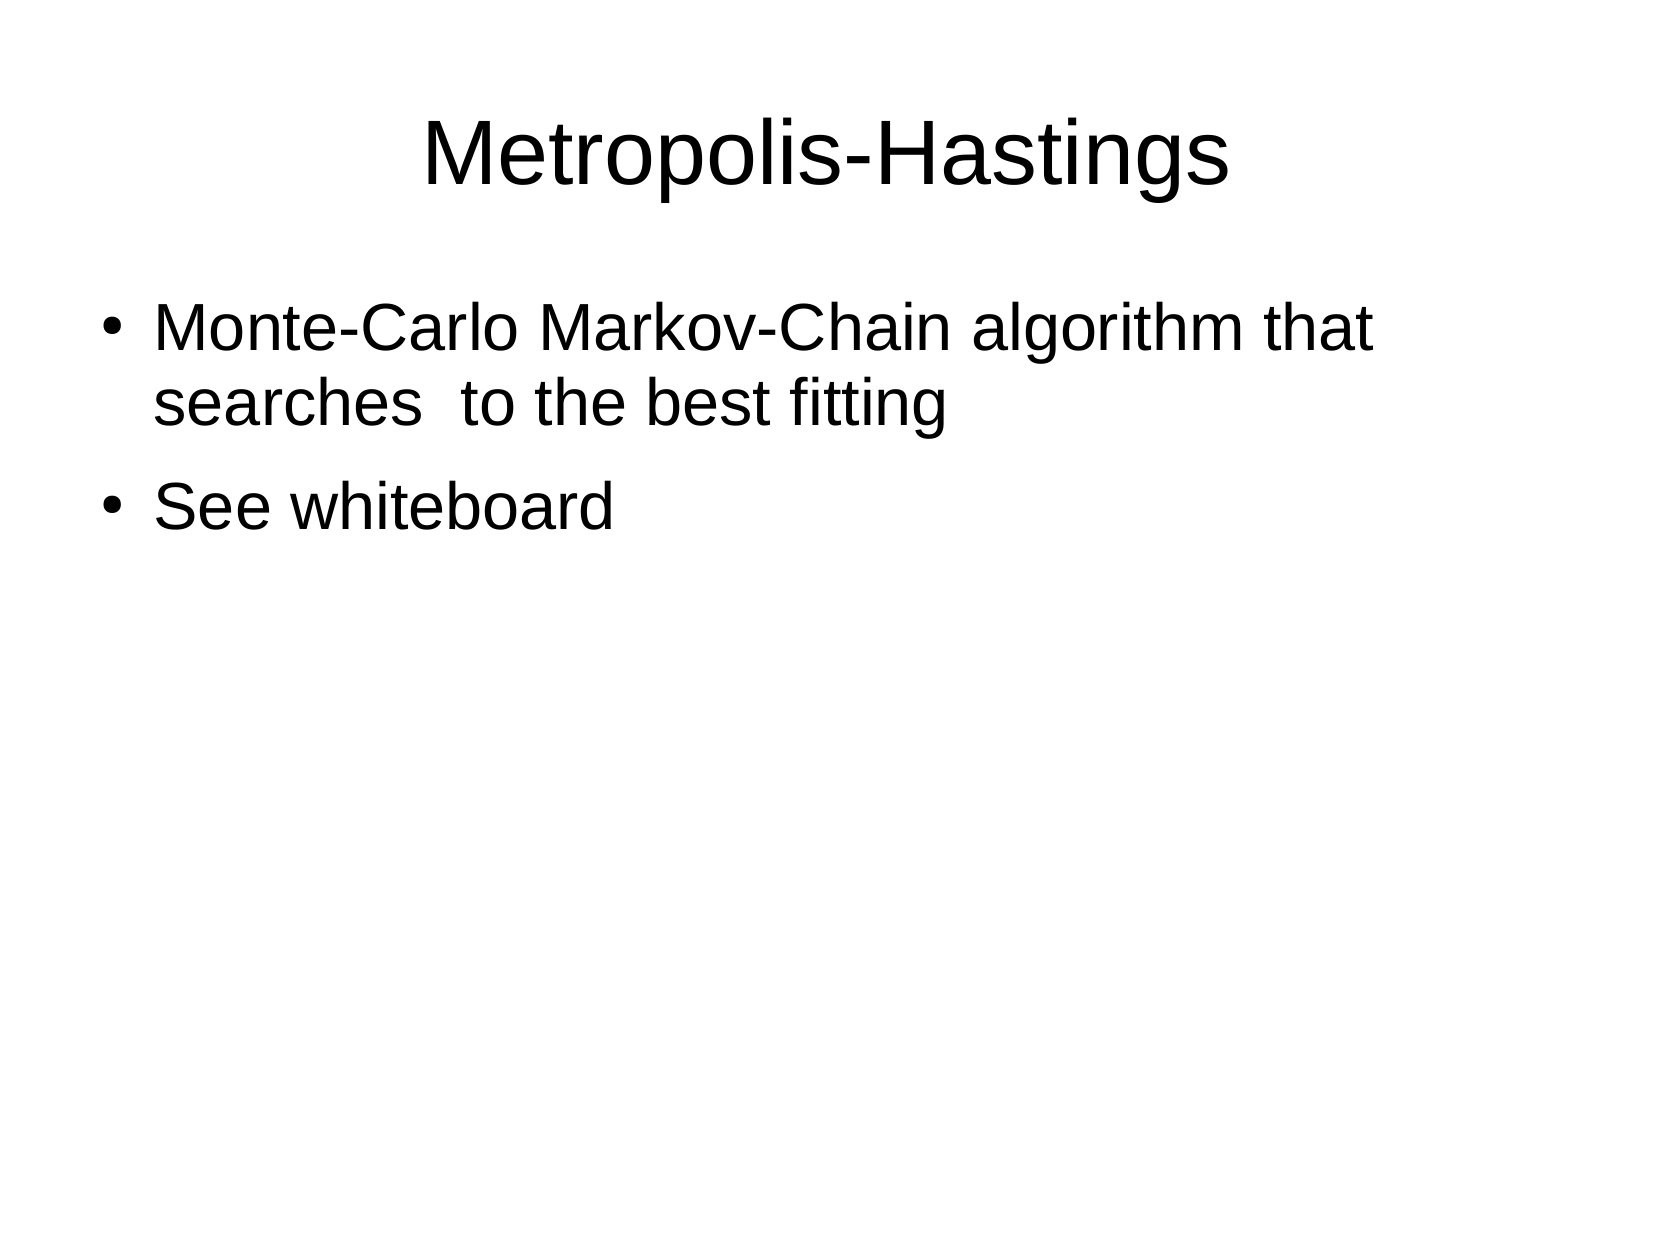

# Metropolis-Hastings
Monte-Carlo Markov-Chain algorithm that searches to the best fitting
See whiteboard